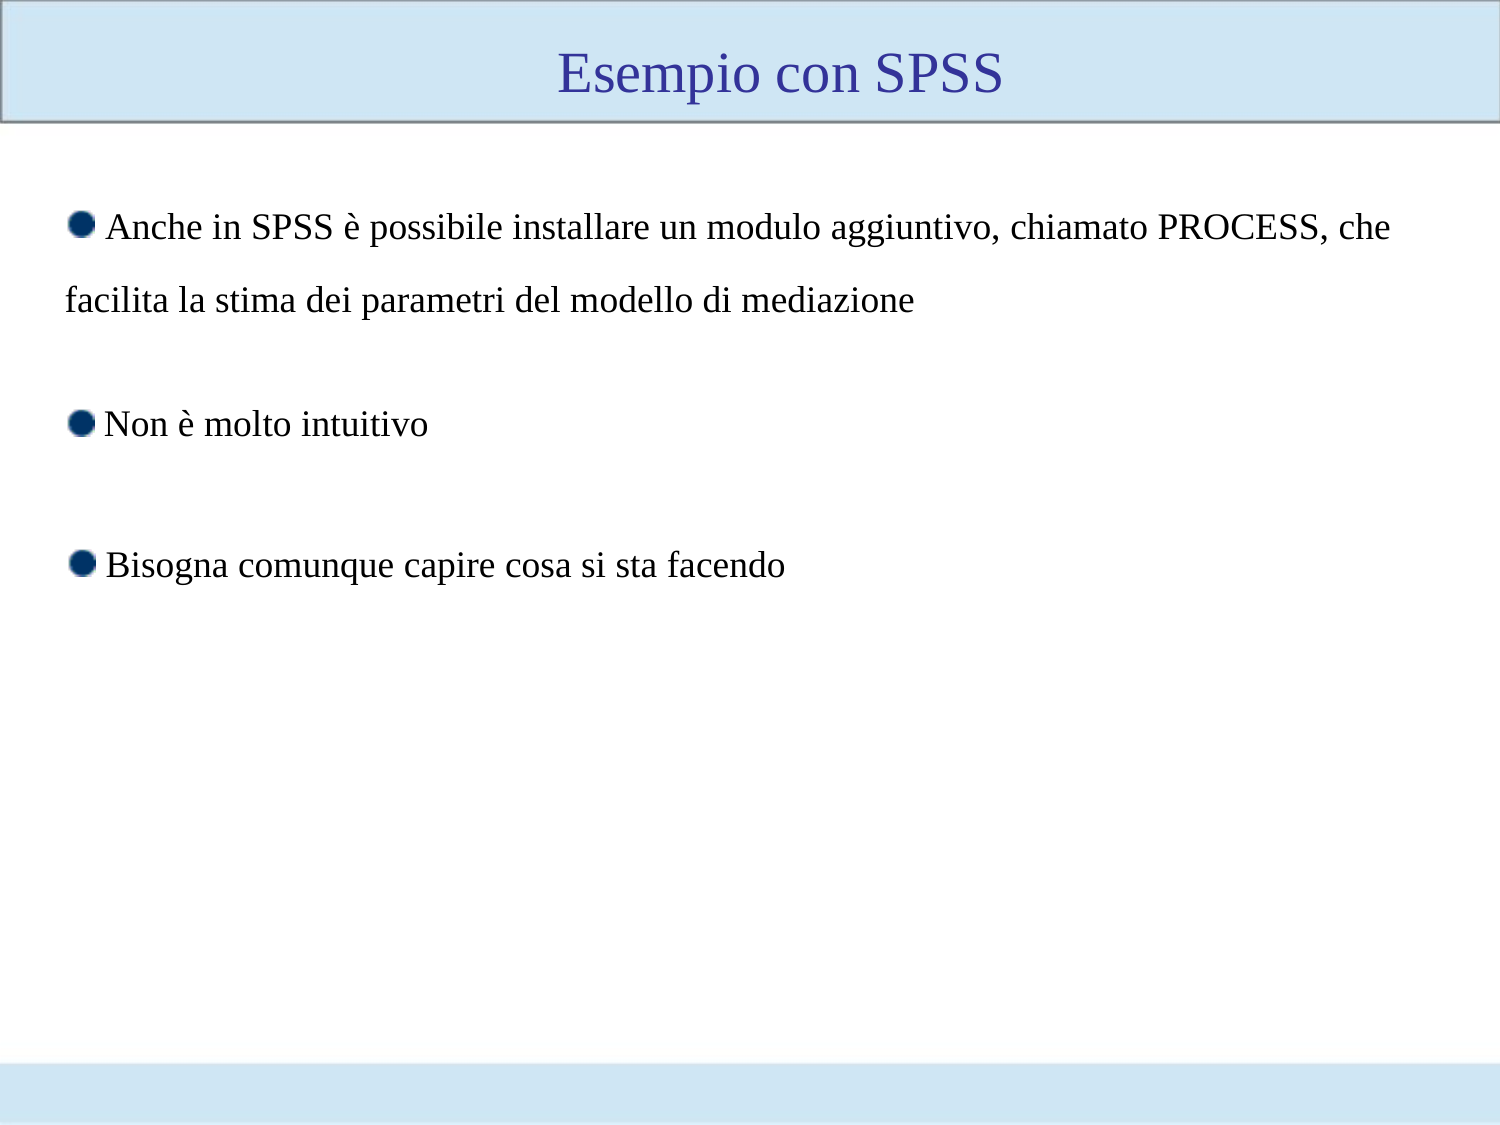

# Esempio con SPSS
 Anche in SPSS è possibile installare un modulo aggiuntivo, chiamato PROCESS, che facilita la stima dei parametri del modello di mediazione
 Non è molto intuitivo
 Bisogna comunque capire cosa si sta facendo